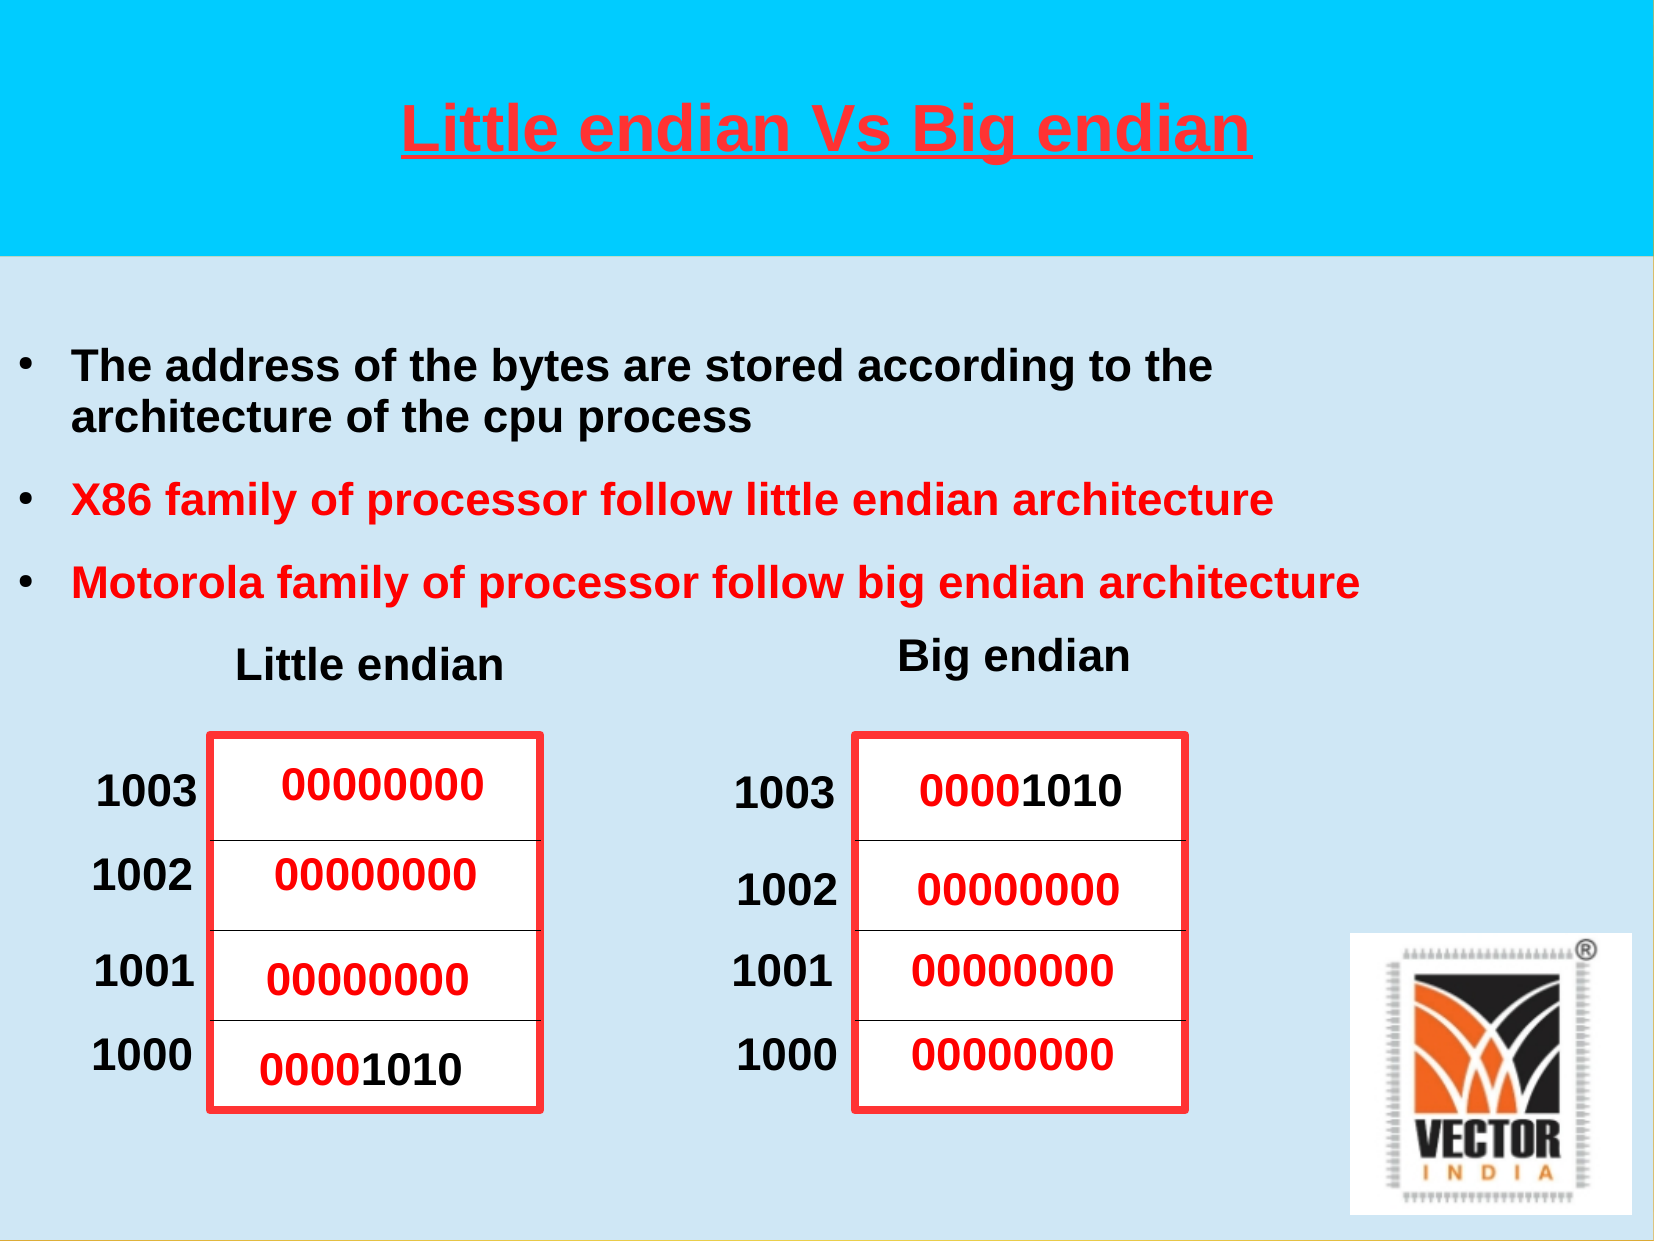

# Little endian Vs Big endian
The address of the bytes are stored according to the architecture of the cpu process
X86 family of processor follow little endian architecture
Motorola family of processor follow big endian architecture
 Big endian
 Little endian
00000000
 1003
00001010
 1003
 1002
00000000
 1002
 00000000
 1001
 1001
00000000
00000000
 1000
 1000
00000000
00001010